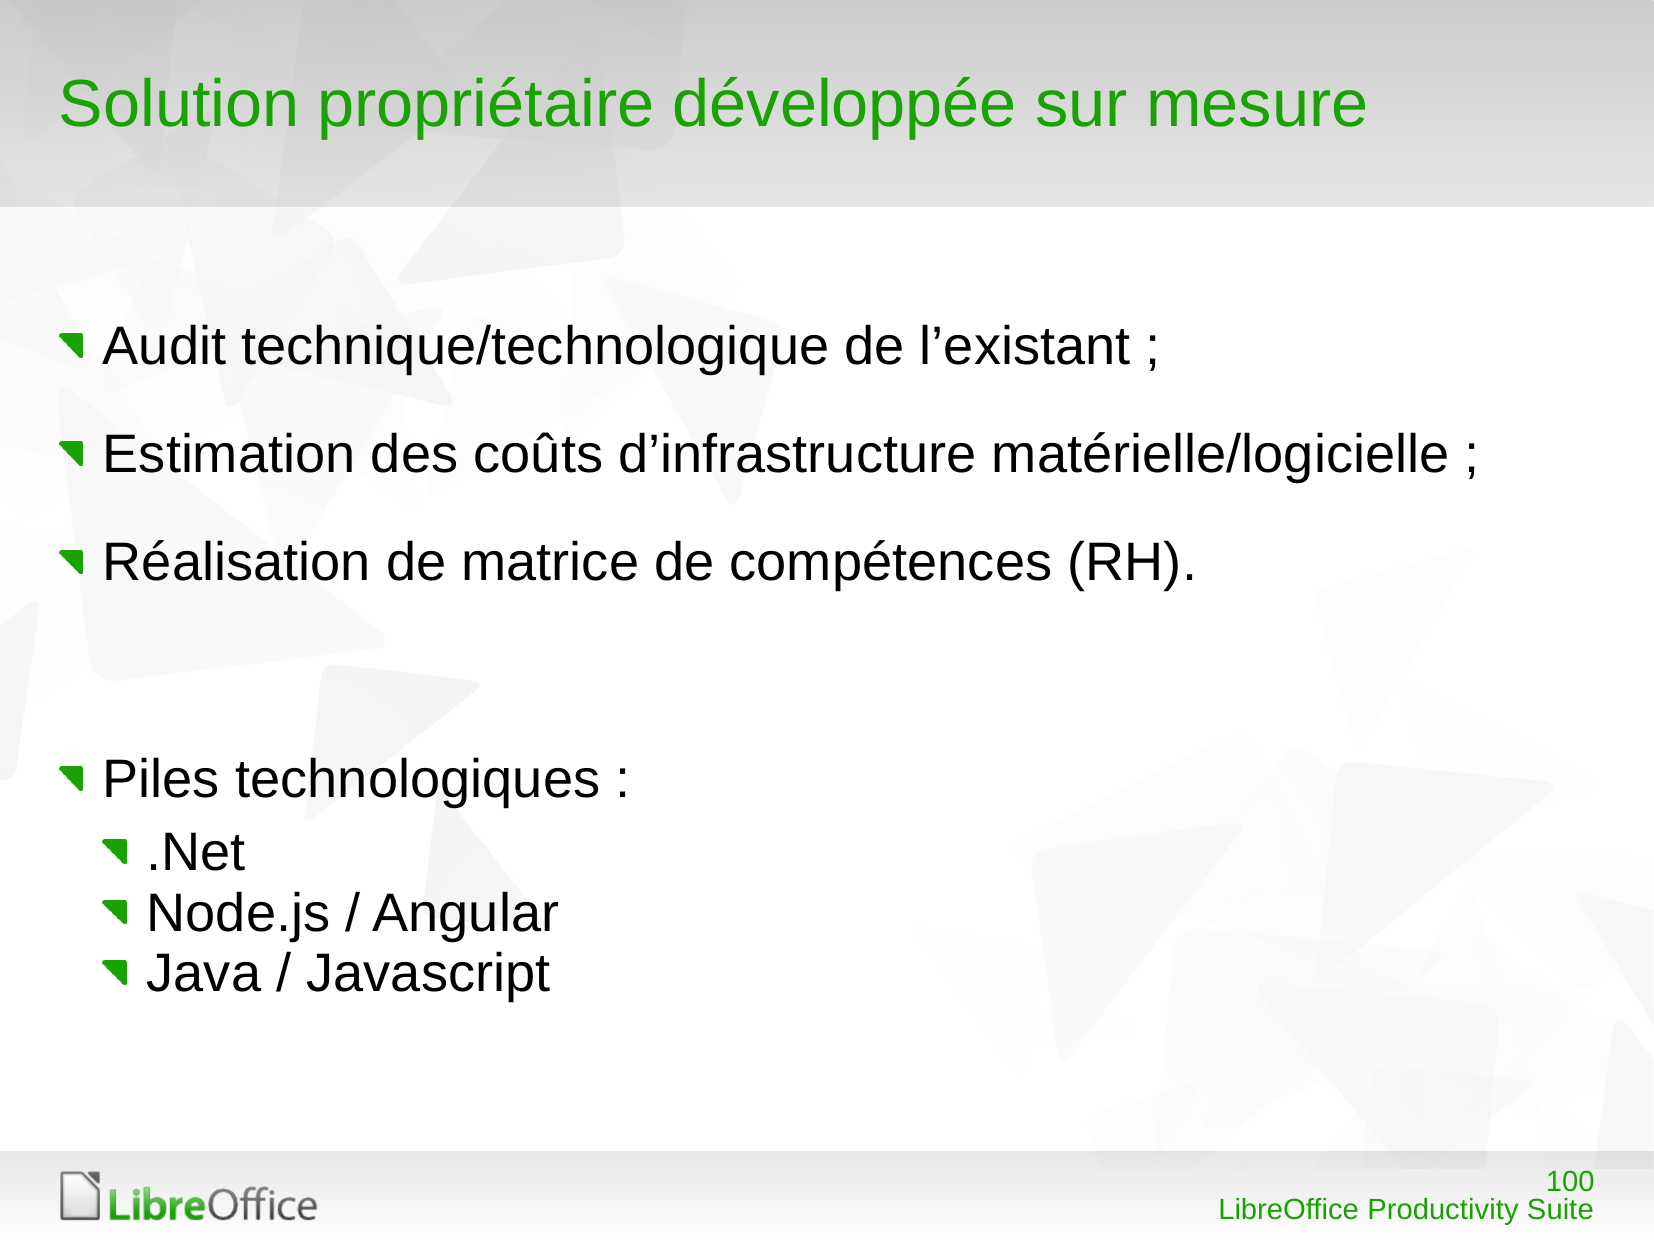

# Solution propriétaire développée sur mesure
Audit technique/technologique de l’existant ;
Estimation des coûts d’infrastructure matérielle/logicielle ;
Réalisation de matrice de compétences (RH).
Piles technologiques :
.Net
Node.js / Angular
Java / Javascript
100
LibreOffice Productivity Suite